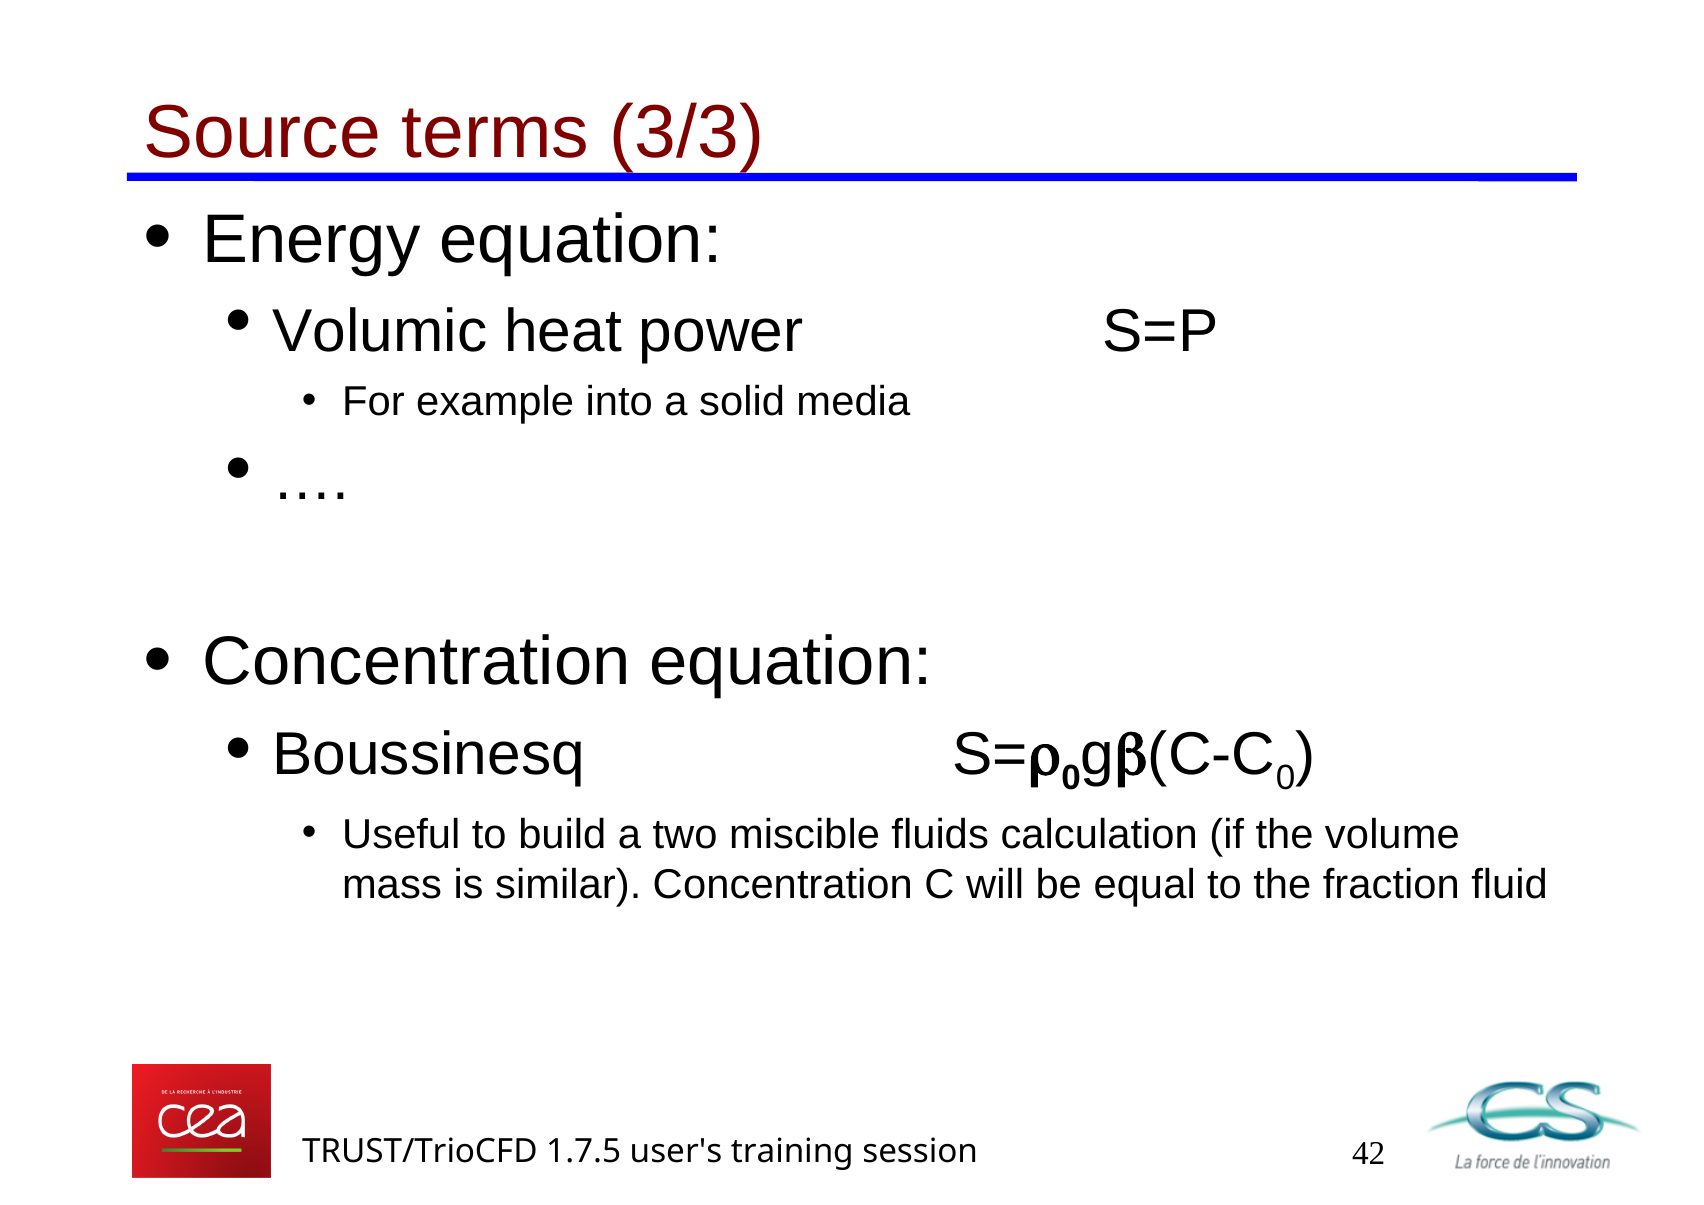

# Source terms (3/3)
Energy equation:
Volumic heat power		S=P
For example into a solid media
….
Concentration equation:
Boussinesq			S=0g(C-C0)
Useful to build a two miscible fluids calculation (if the volume mass is similar). Concentration C will be equal to the fraction fluid
TRUST/TrioCFD 1.7.5 user's training session
42